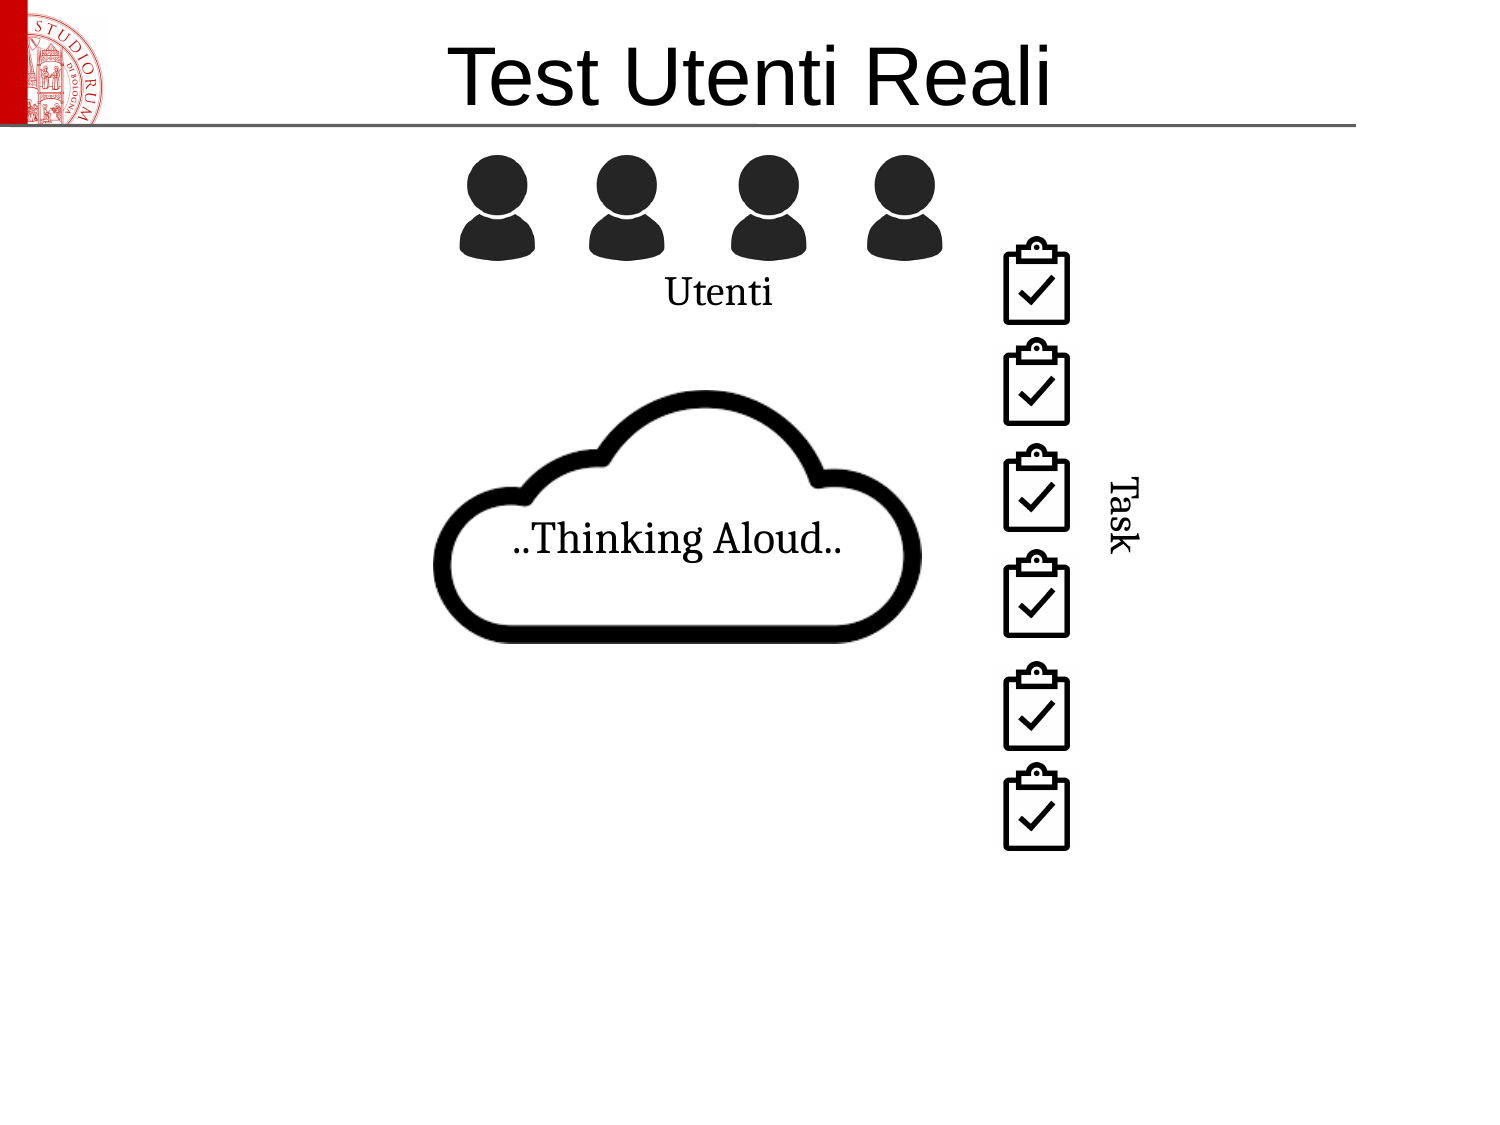

# Test Utenti Reali
Utenti
..Thinking Aloud..
Task